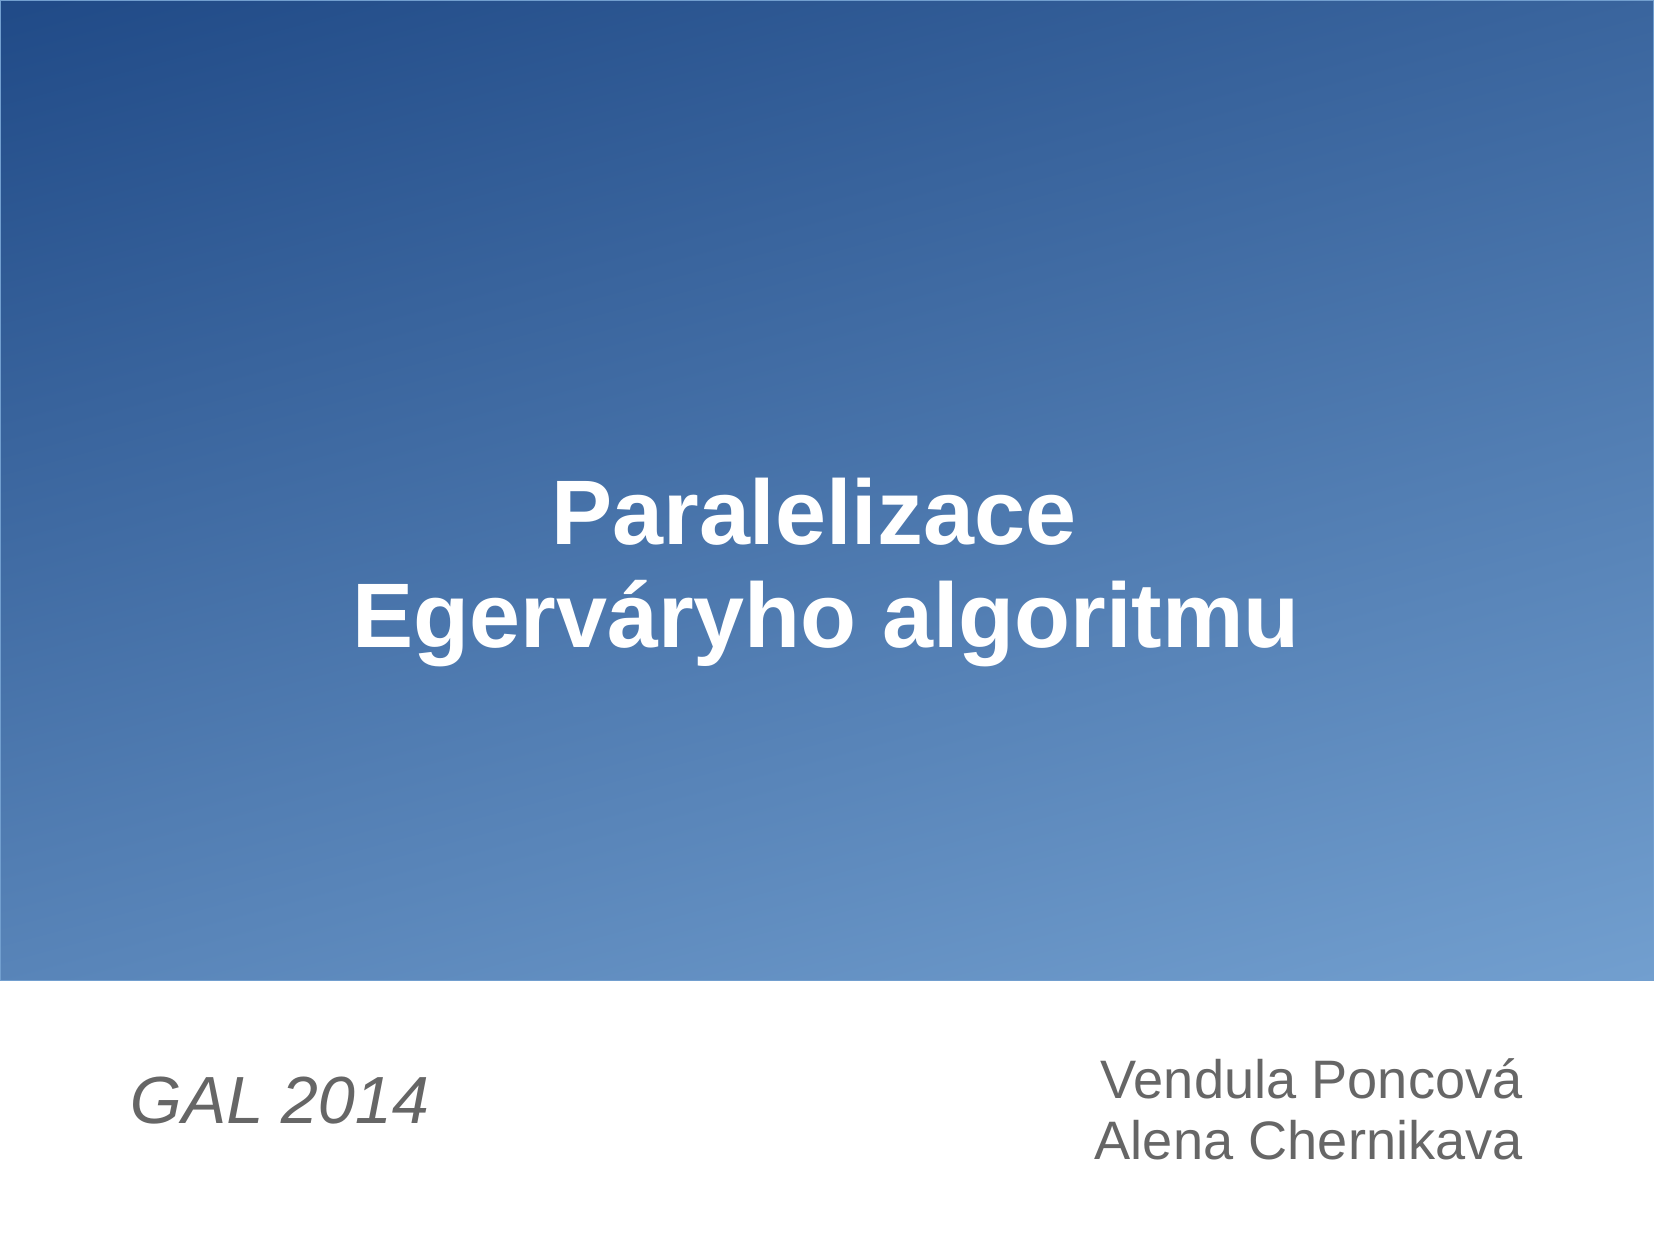

Paralelizace
Egerváryho algoritmu
Vendula Poncová
Alena Chernikava
GAL 2014